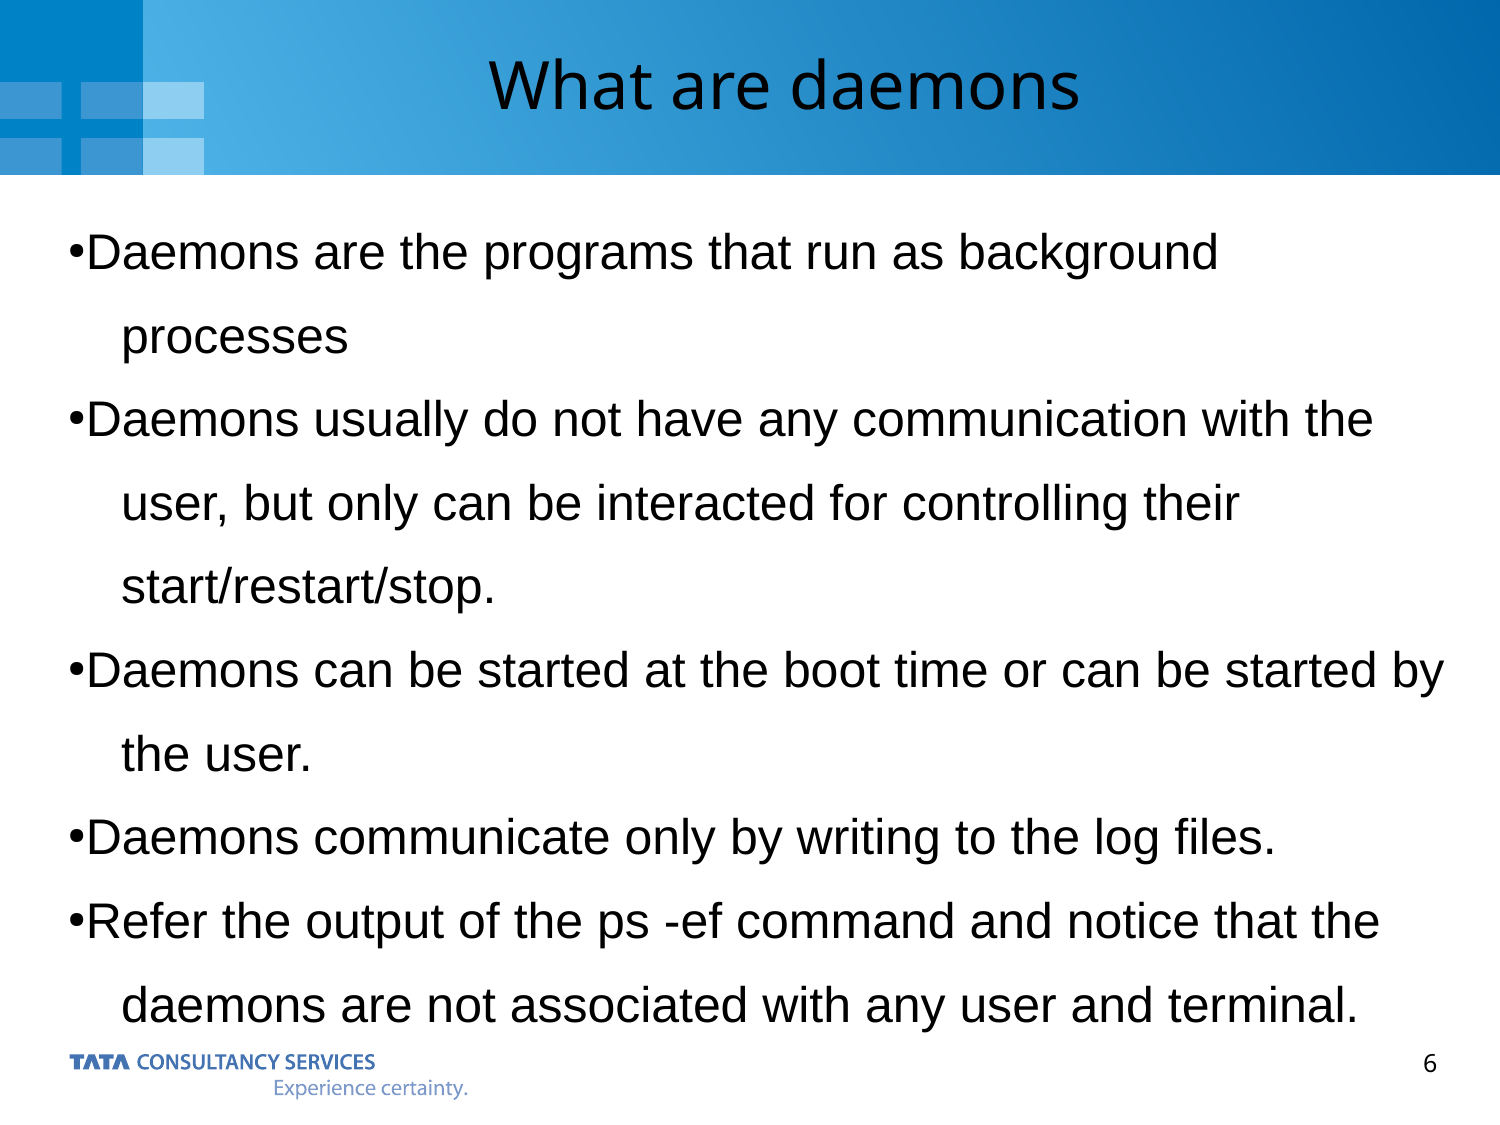

What are daemons
Daemons are the programs that run as background processes
Daemons usually do not have any communication with the user, but only can be interacted for controlling their start/restart/stop.
Daemons can be started at the boot time or can be started by the user.
Daemons communicate only by writing to the log files.
Refer the output of the ps -ef command and notice that the daemons are not associated with any user and terminal.